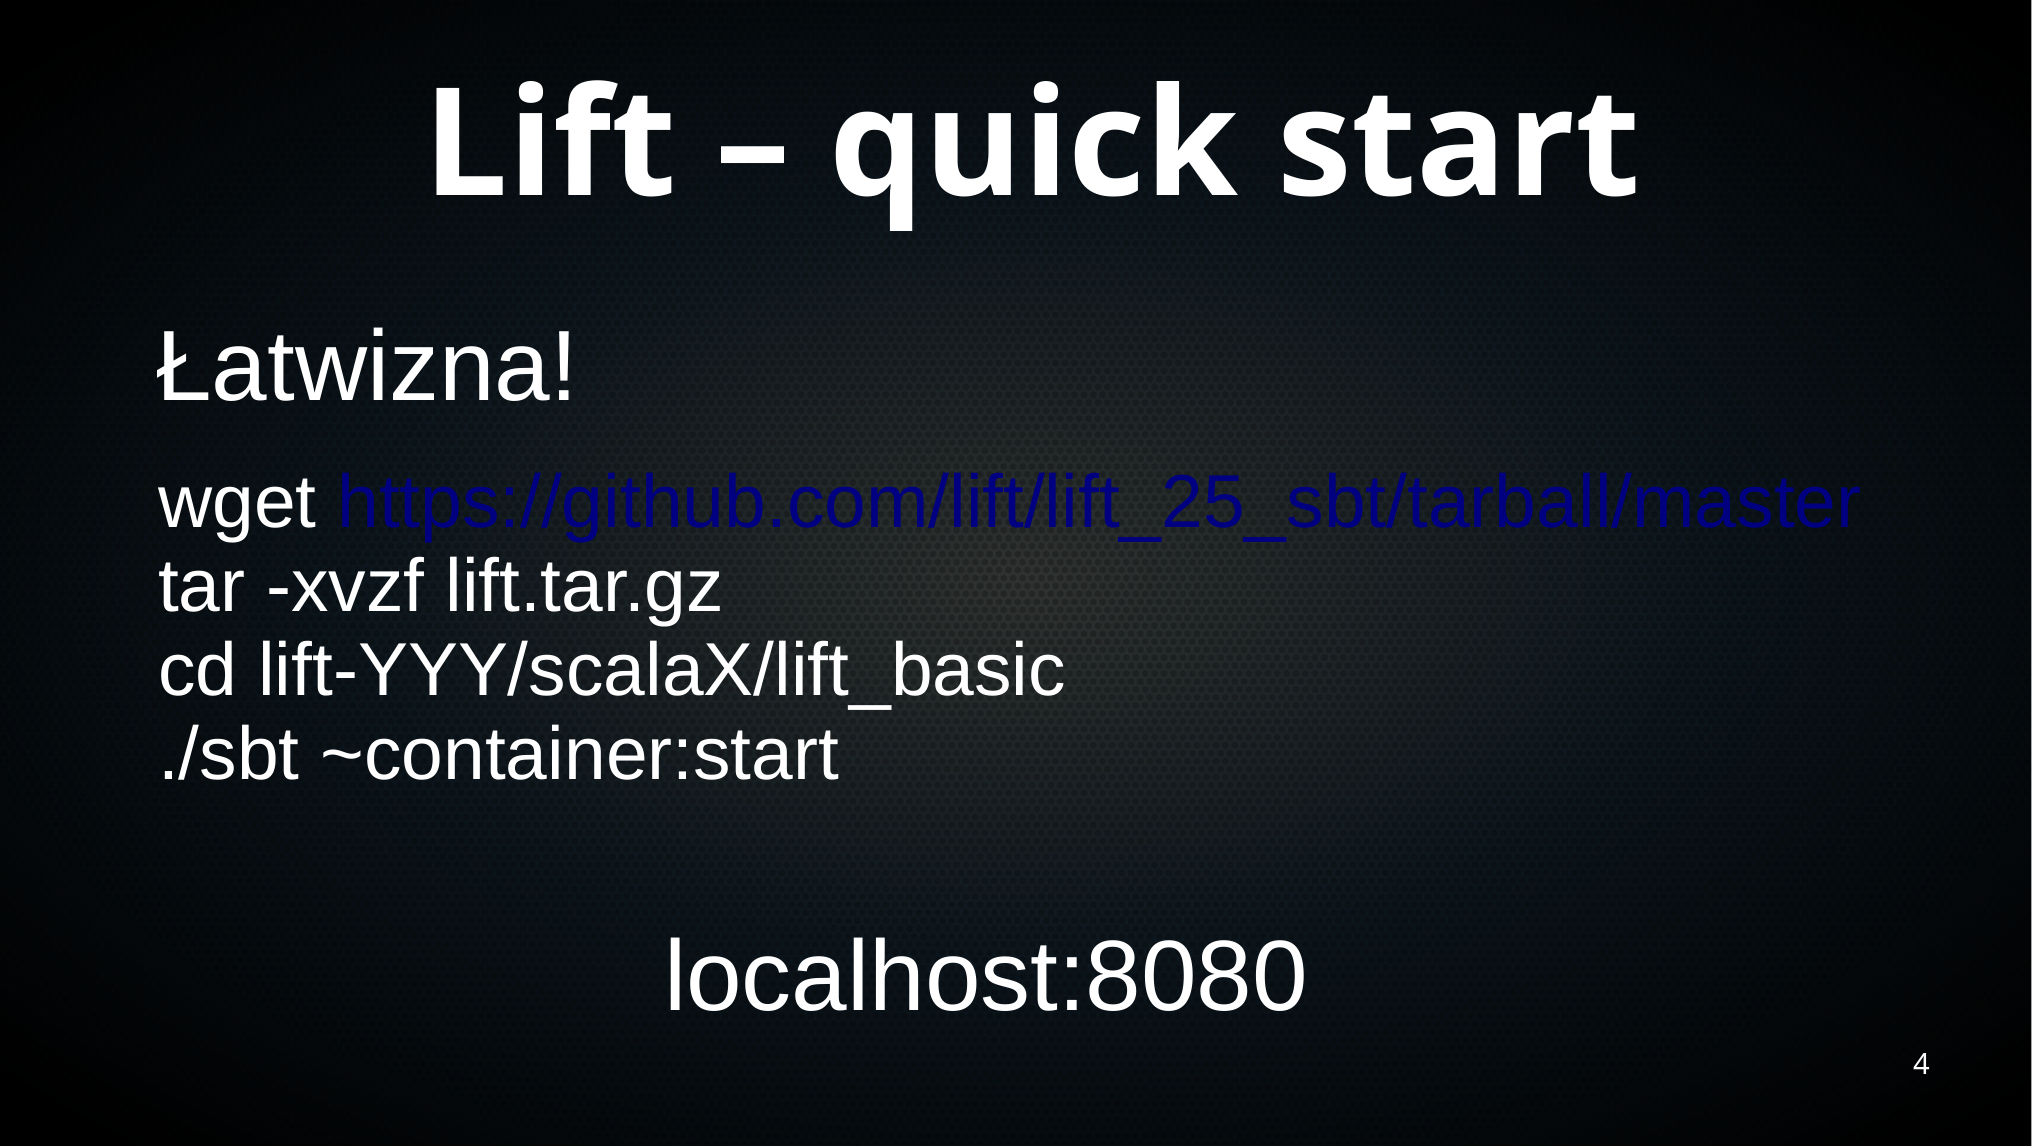

# Lift – quick start
Łatwizna!
wget https://github.com/lift/lift_25_sbt/tarball/master
tar -xvzf lift.tar.gz
cd lift-YYY/scalaX/lift_basic
./sbt ~container:start
localhost:8080
4